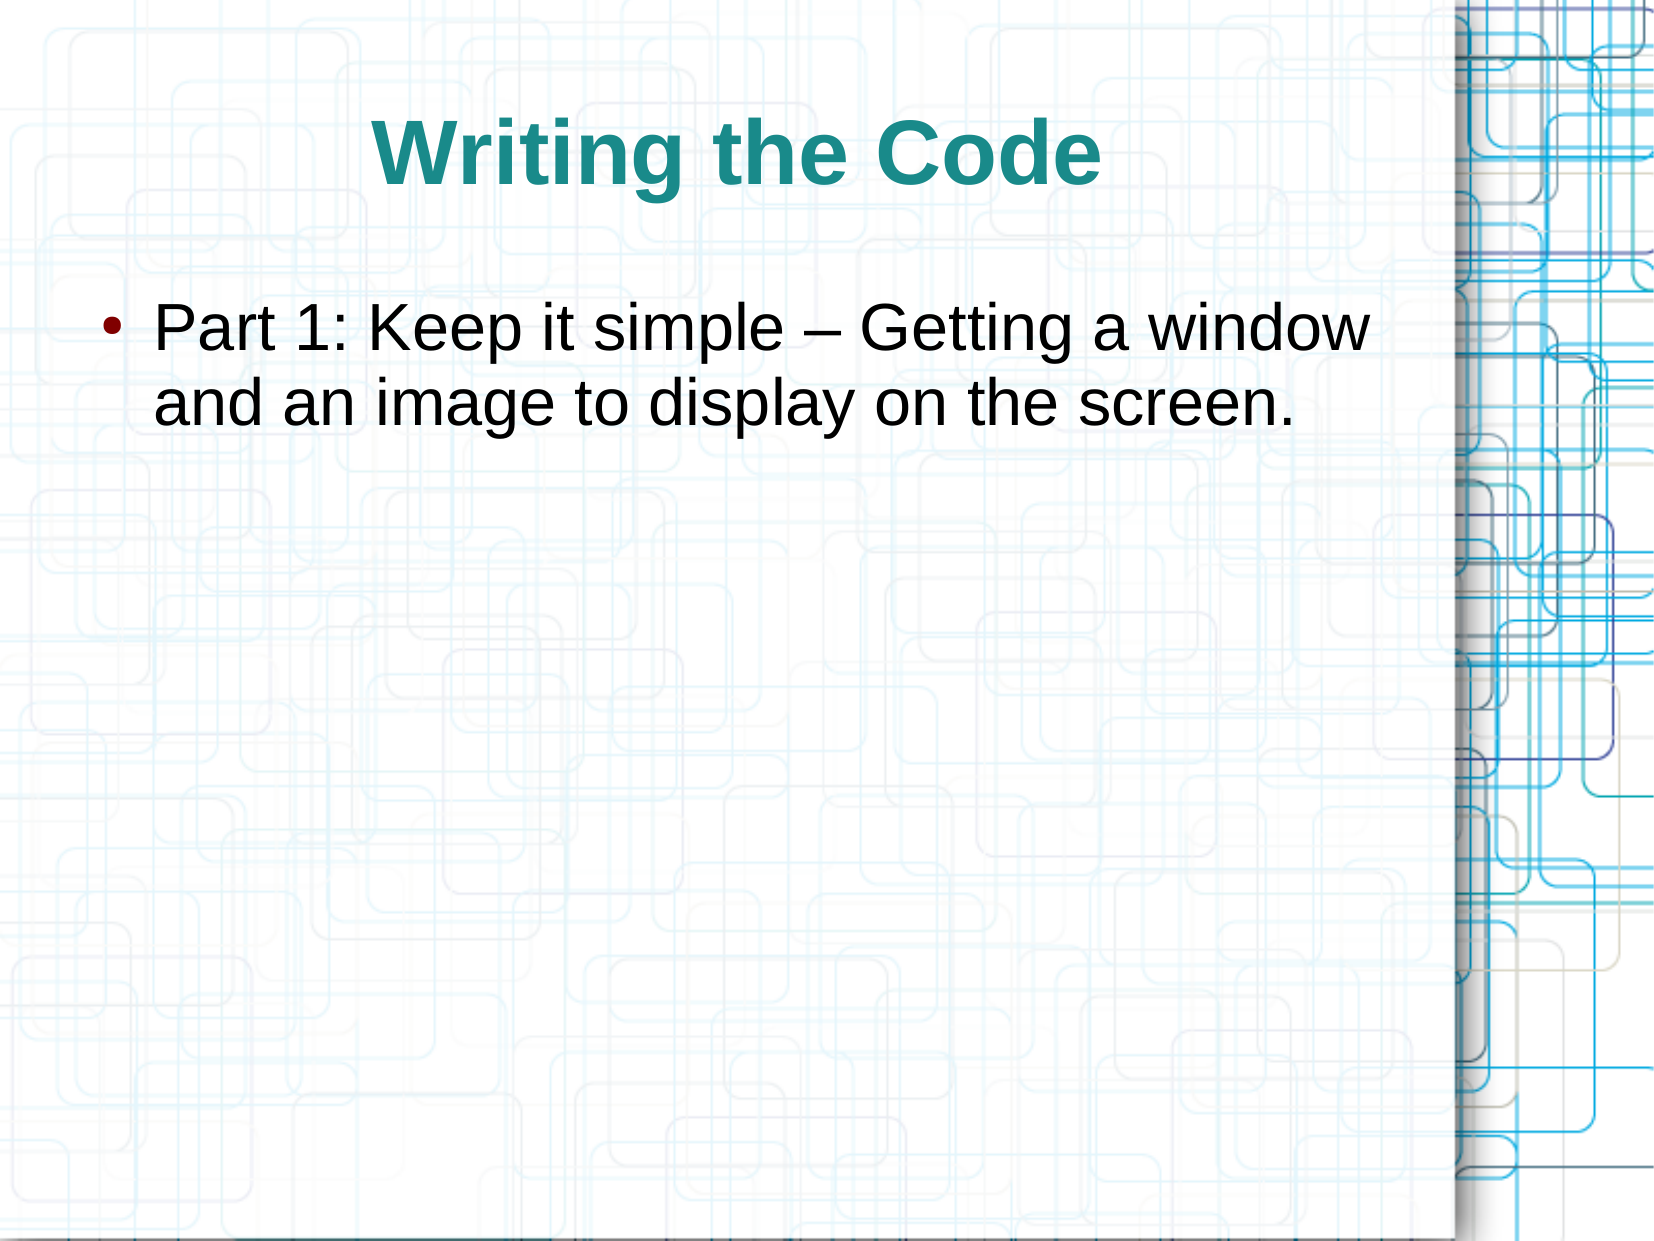

# Writing the Code
Part 1: Keep it simple – Getting a window and an image to display on the screen.